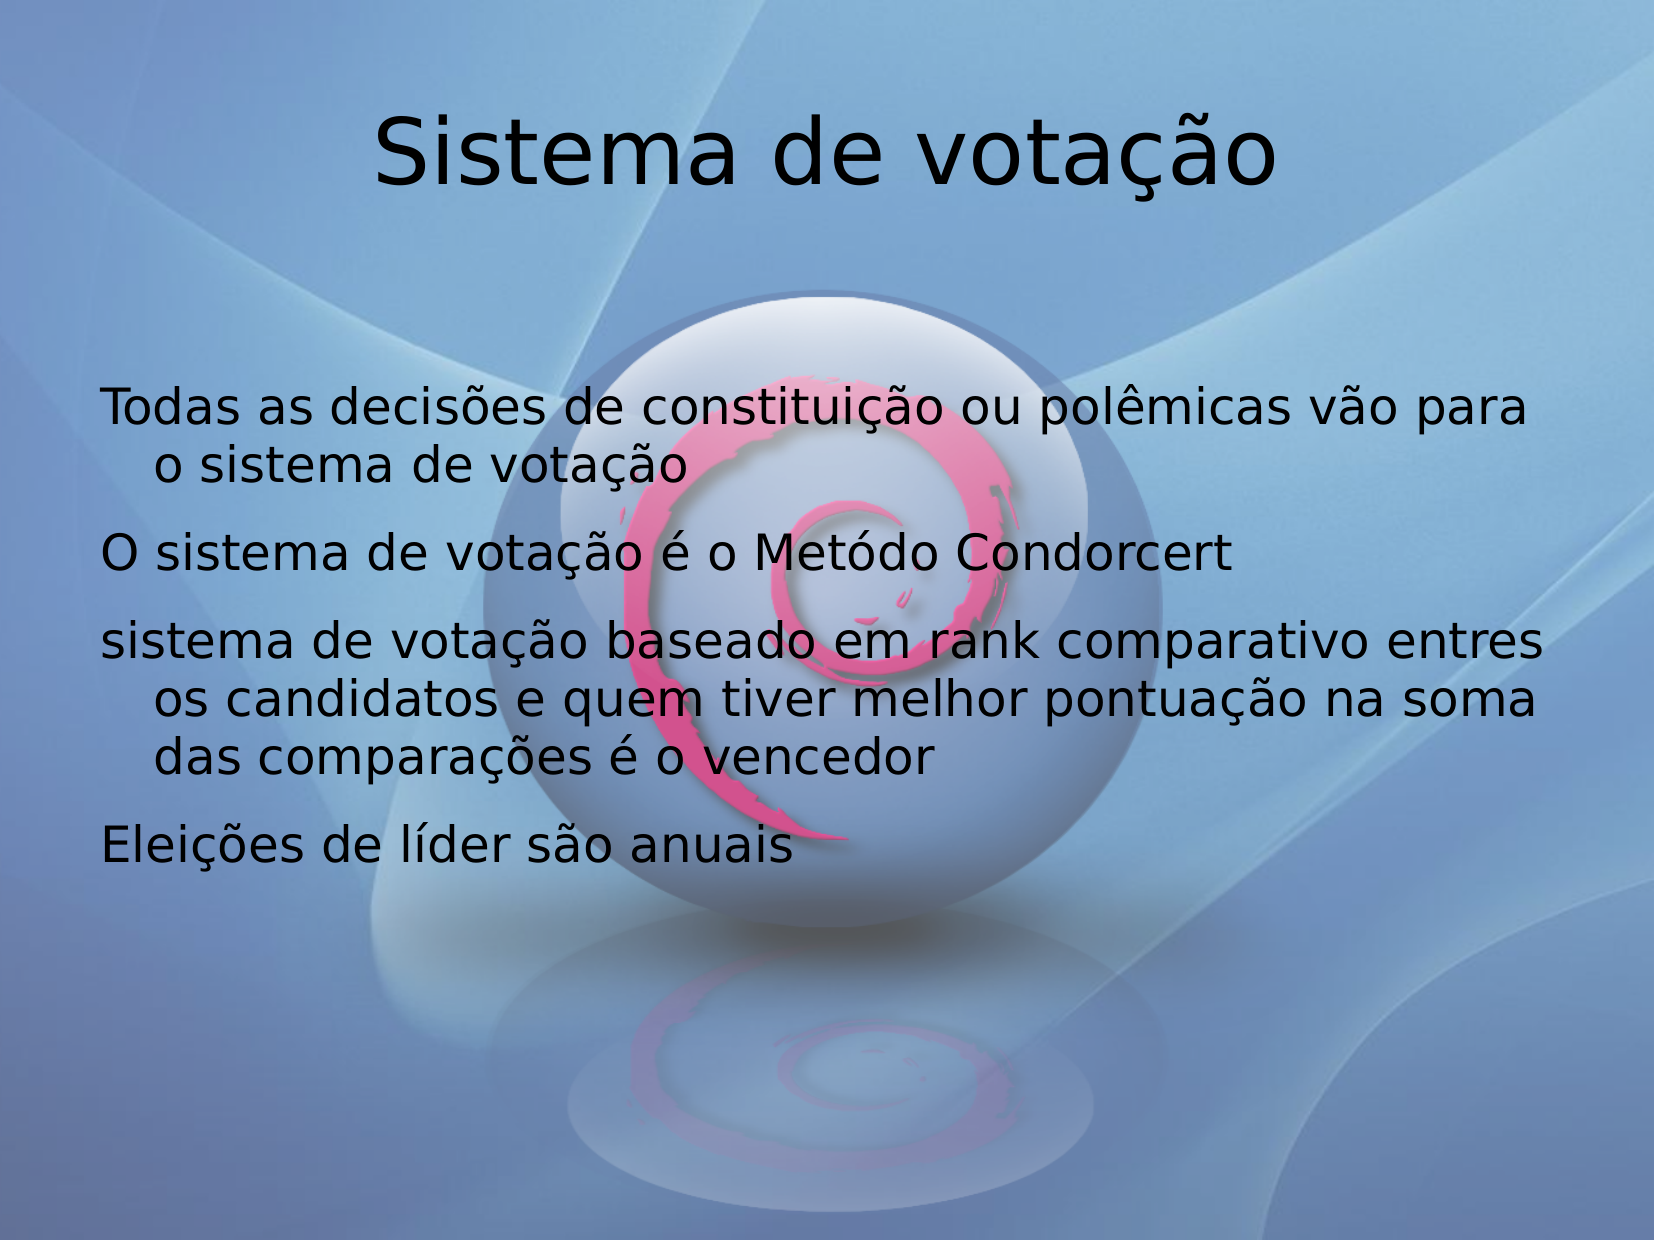

# Sistema de votação
Todas as decisões de constituição ou polêmicas vão para o sistema de votação
O sistema de votação é o Metódo Condorcert
sistema de votação baseado em rank comparativo entres os candidatos e quem tiver melhor pontuação na soma das comparações é o vencedor
Eleições de líder são anuais